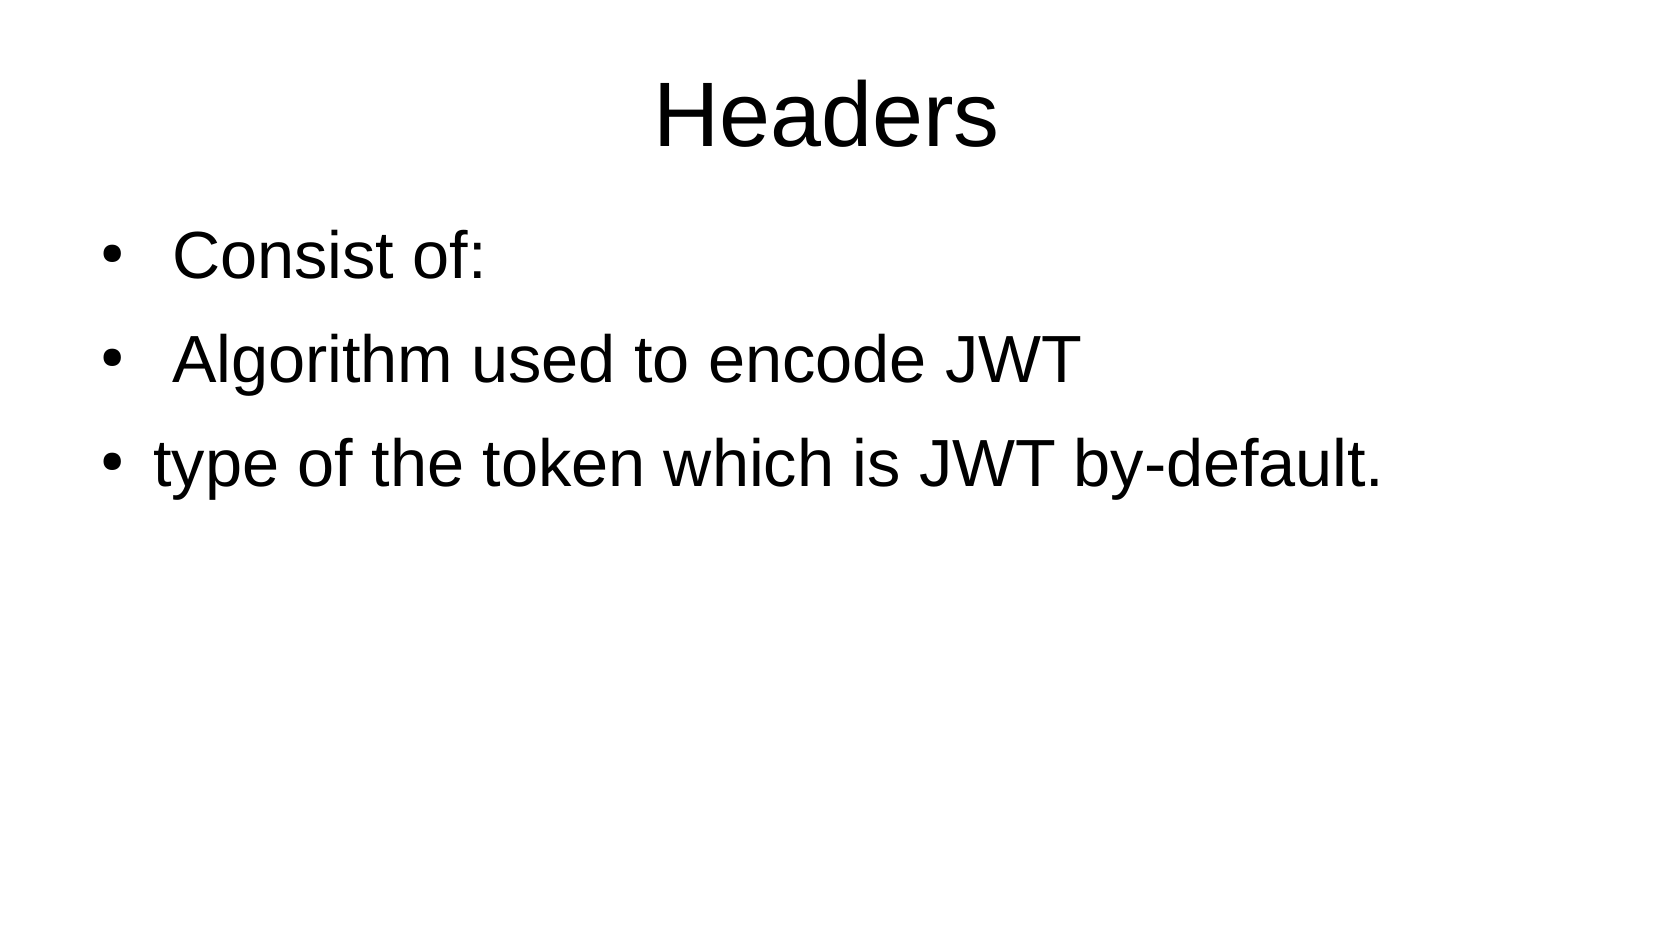

# Headers
 Consist of:
 Algorithm used to encode JWT
type of the token which is JWT by-default.